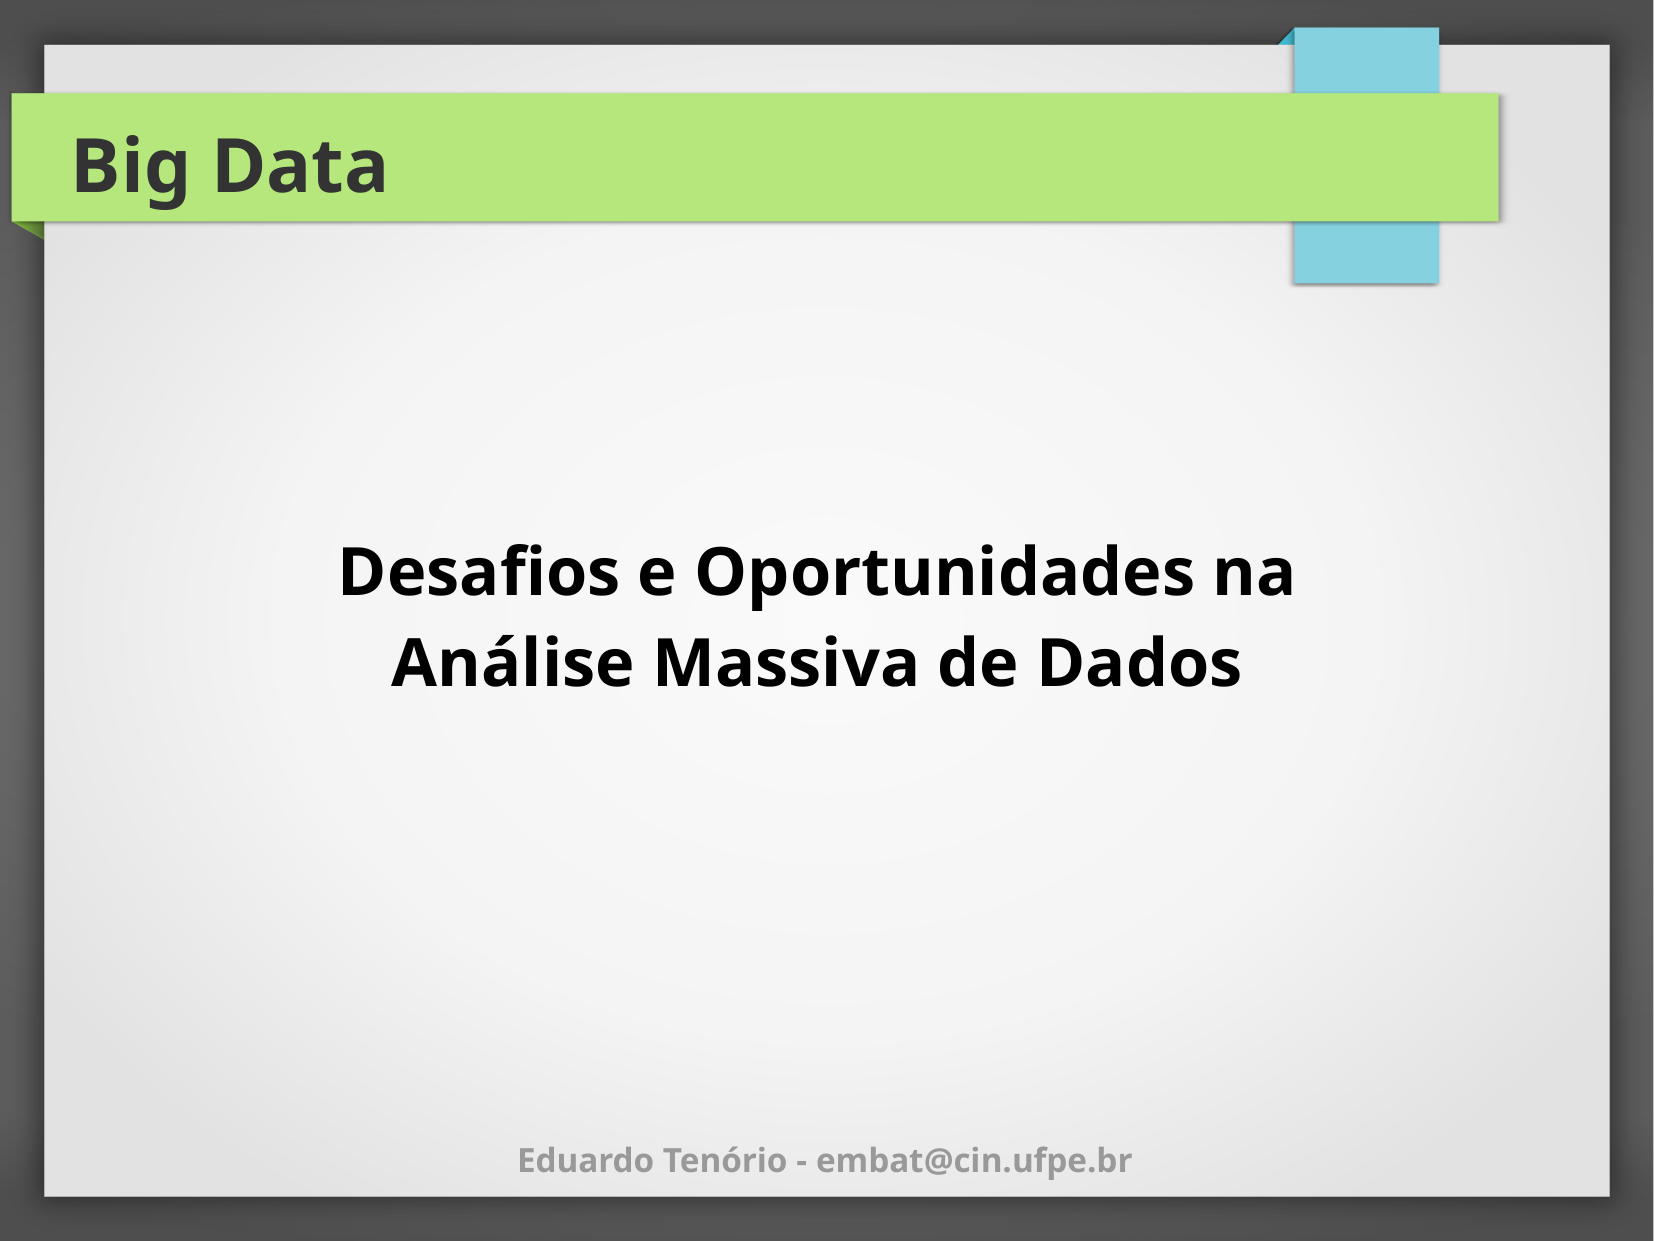

# Big Data
Desafios e Oportunidades na Análise Massiva de Dados
Eduardo Tenório - embat@cin.ufpe.br